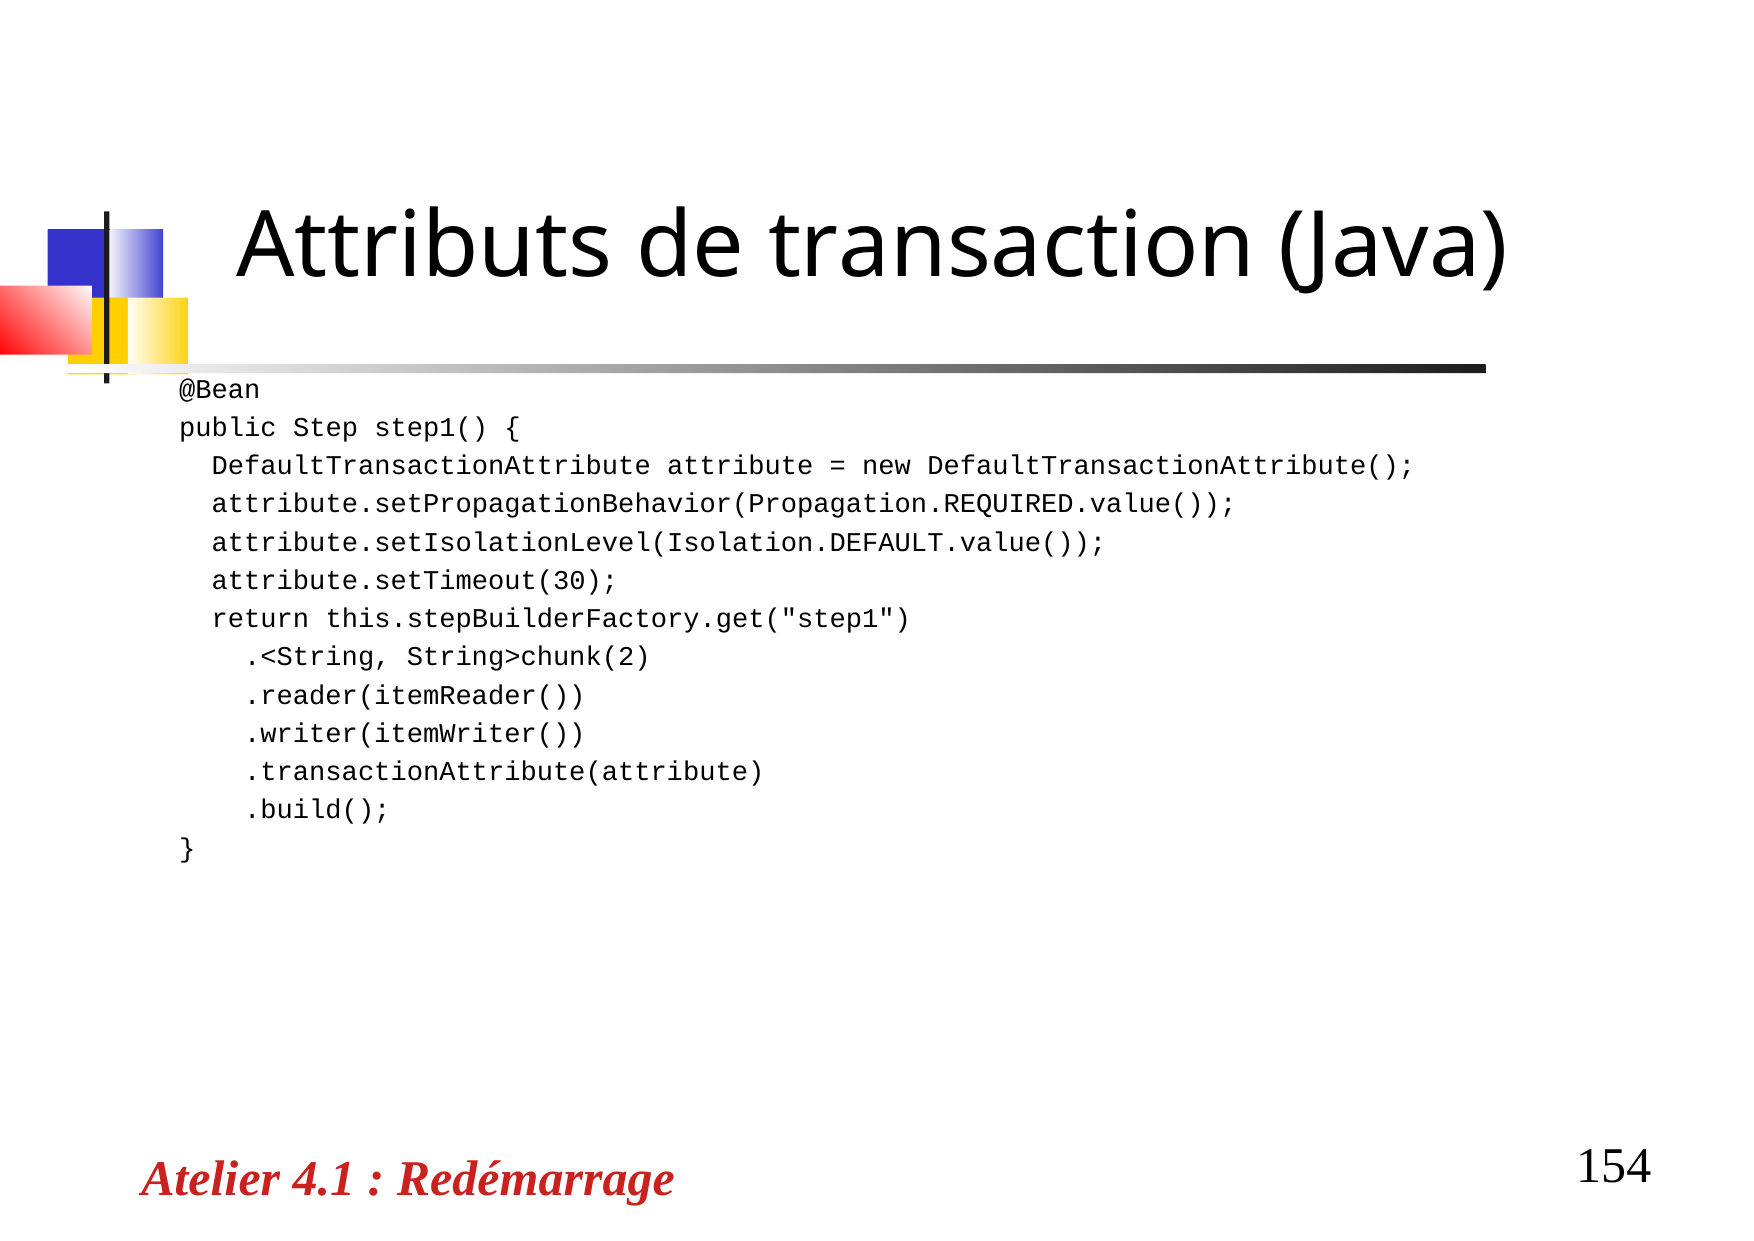

# Attributs de transaction (Java)
@Bean
public Step step1() {
 DefaultTransactionAttribute attribute = new DefaultTransactionAttribute();
 attribute.setPropagationBehavior(Propagation.REQUIRED.value());
 attribute.setIsolationLevel(Isolation.DEFAULT.value());
 attribute.setTimeout(30);
 return this.stepBuilderFactory.get("step1")
 .<String, String>chunk(2)
 .reader(itemReader())
 .writer(itemWriter())
 .transactionAttribute(attribute)
 .build();
}
Atelier 4.1 : Redémarrage